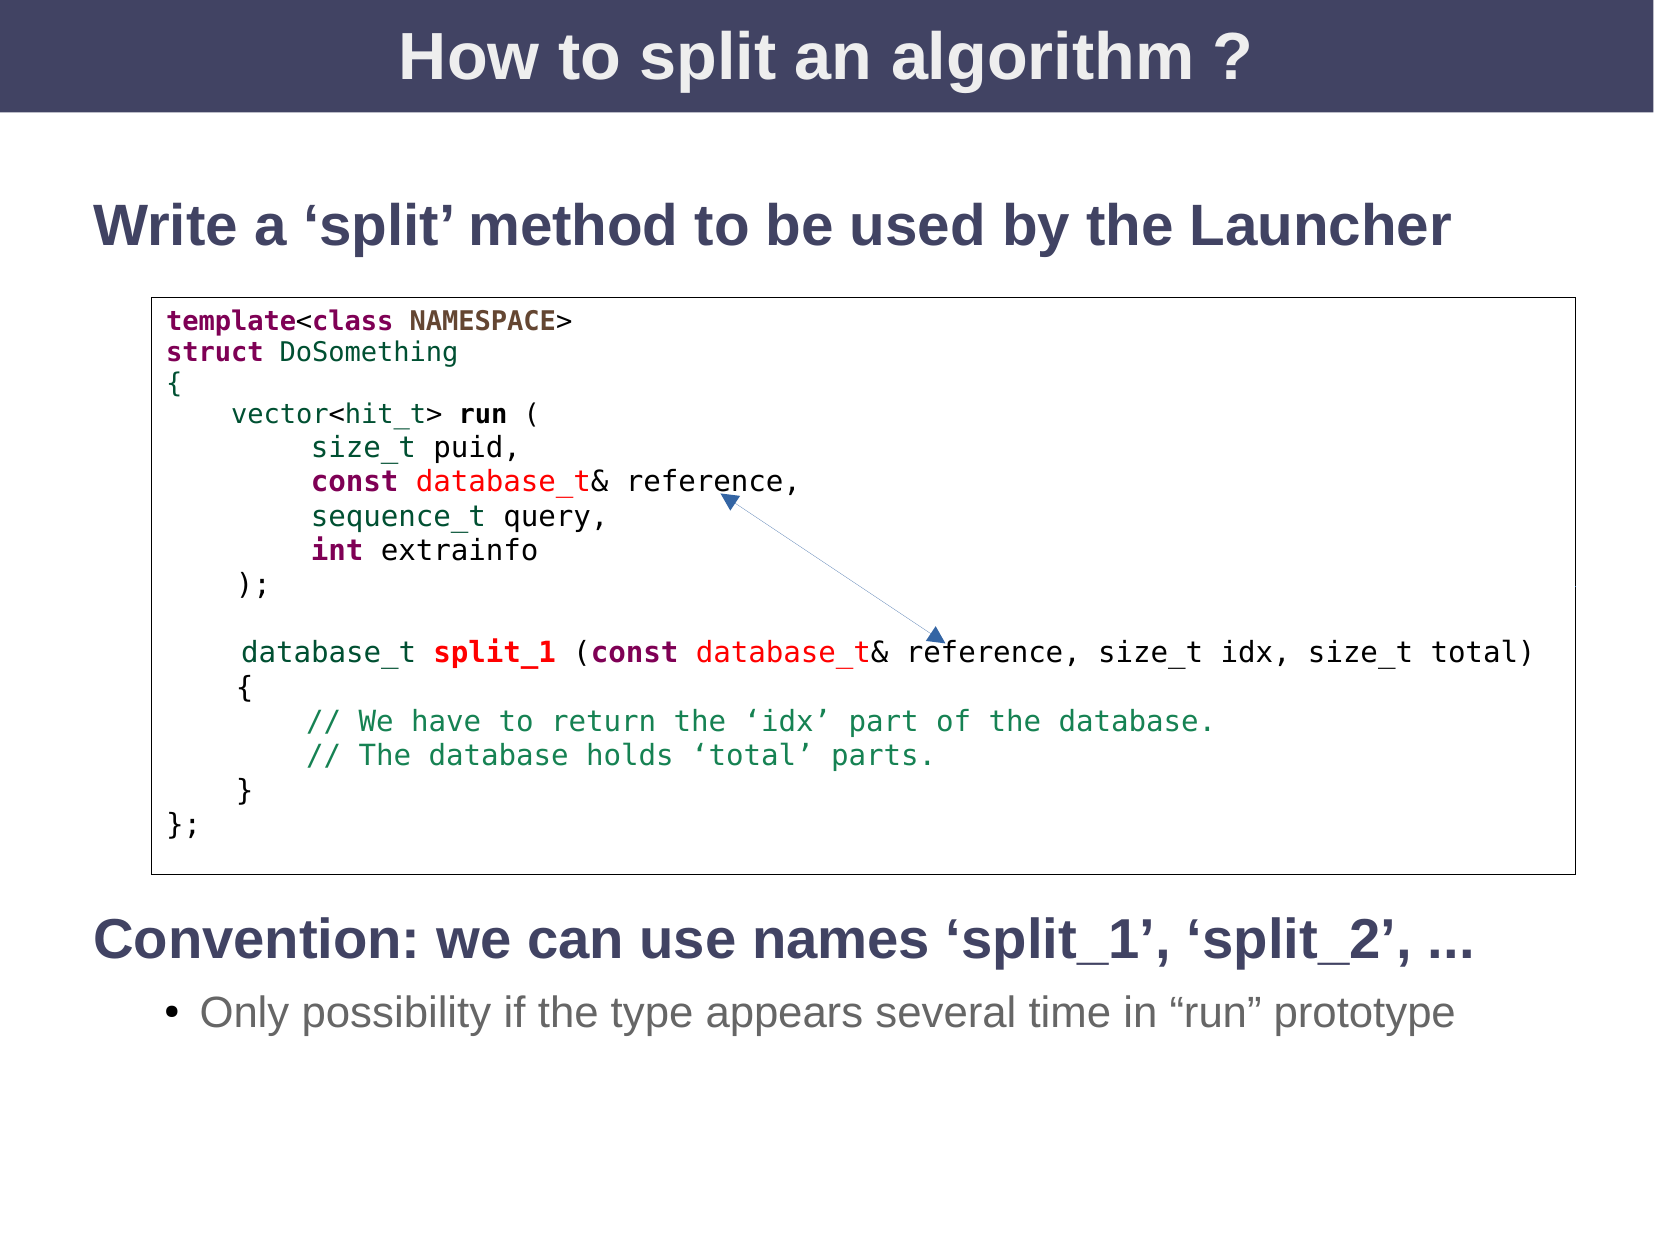

How to split an algorithm ?
Write a ‘split’ method to be used by the Launcher
template<class NAMESPACE>
struct DoSomething
{
 vector<hit_t> run (
 	 size_t puid,
	 const database_t& reference,
 	 sequence_t query,
	 int extrainfo
 );
	database_t split_1 (const database_t& reference, size_t idx, size_t total)
 {
 // We have to return the ‘idx’ part of the database.
 // The database holds ‘total’ parts.
 }
};
Convention: we can use names ‘split_1’, ‘split_2’, ...
Only possibility if the type appears several time in “run” prototype